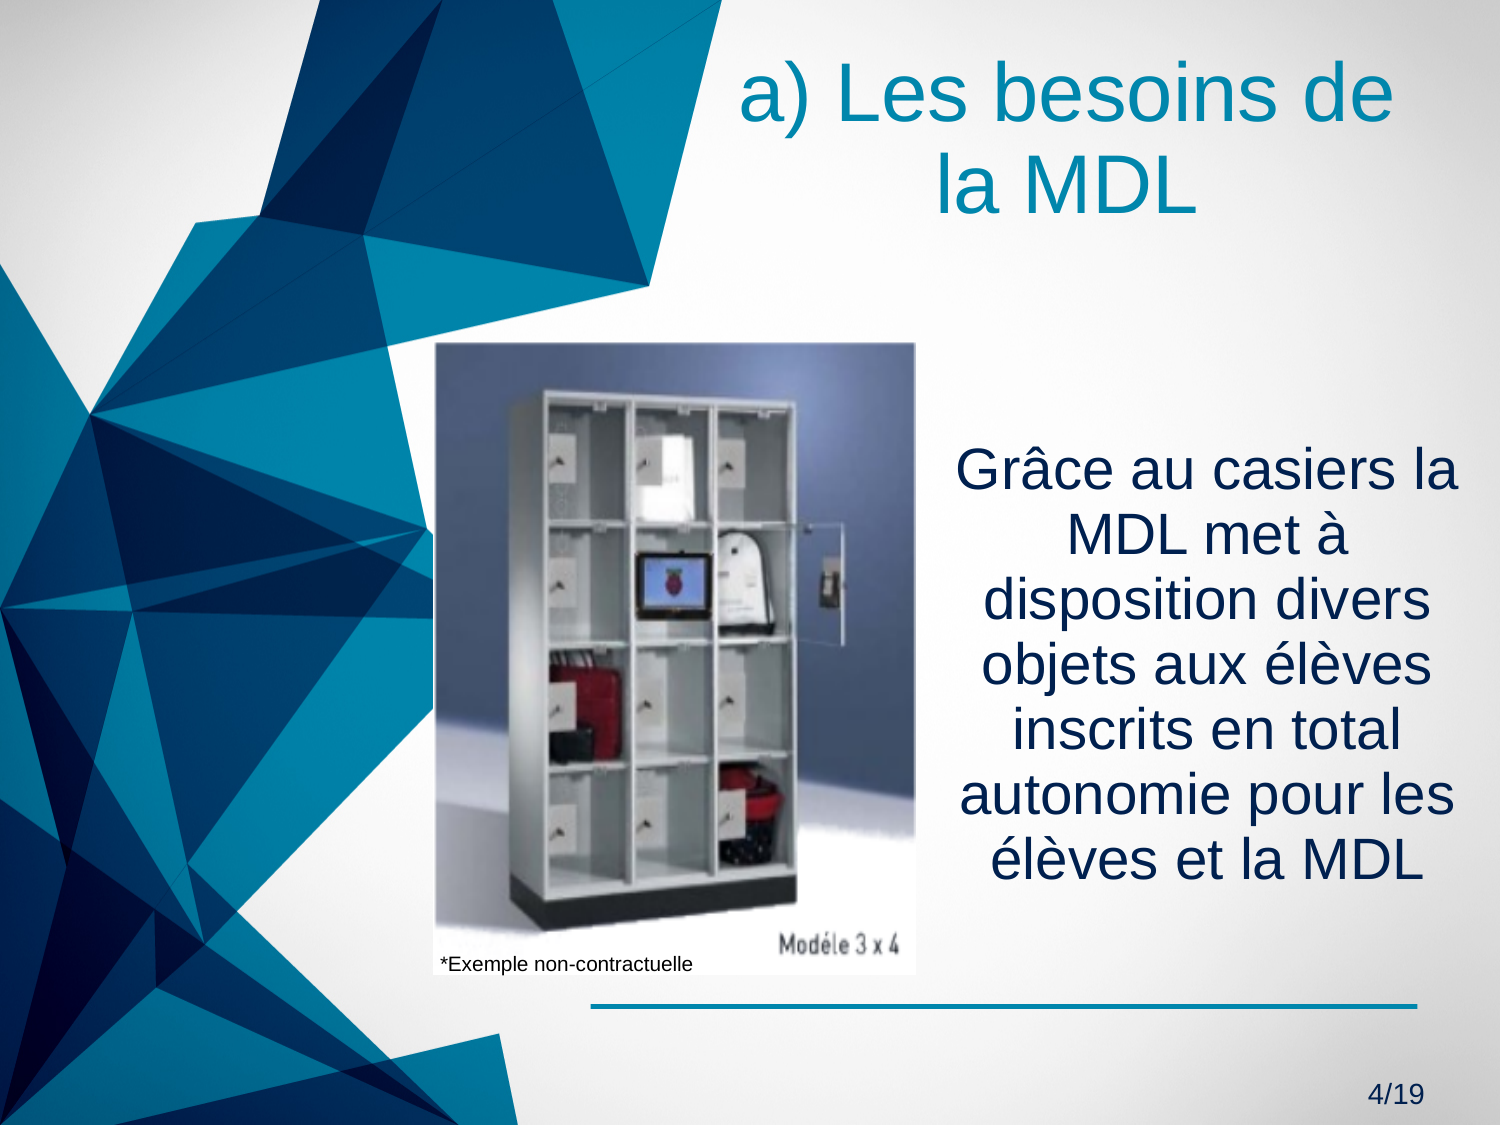

# a) Les besoins de la MDL
Grâce au casiers la MDL met à disposition divers objets aux élèves inscrits en total autonomie pour les élèves et la MDL
*Exemple non-contractuelle
4